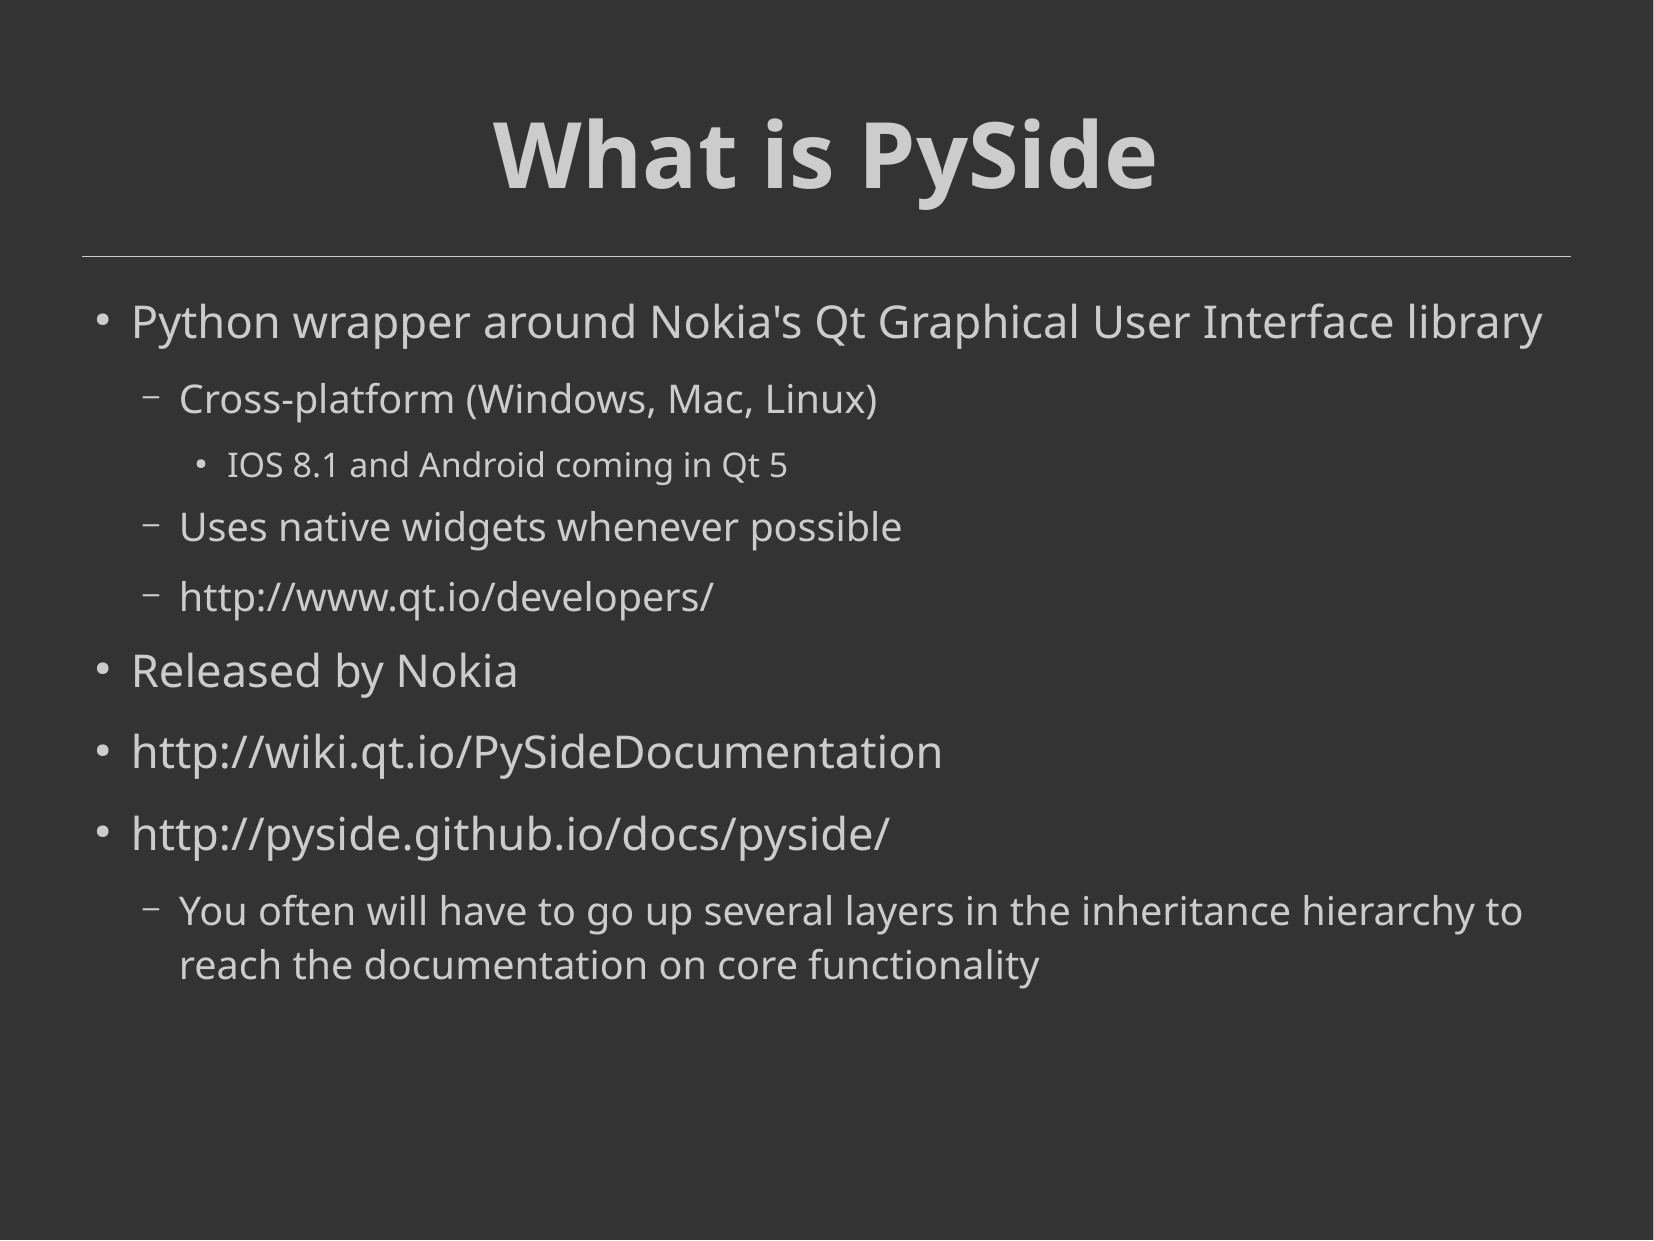

# What is PySide
Python wrapper around Nokia's Qt Graphical User Interface library
Cross-platform (Windows, Mac, Linux)
IOS 8.1 and Android coming in Qt 5
Uses native widgets whenever possible
http://www.qt.io/developers/
Released by Nokia
http://wiki.qt.io/PySideDocumentation
http://pyside.github.io/docs/pyside/
You often will have to go up several layers in the inheritance hierarchy to reach the documentation on core functionality